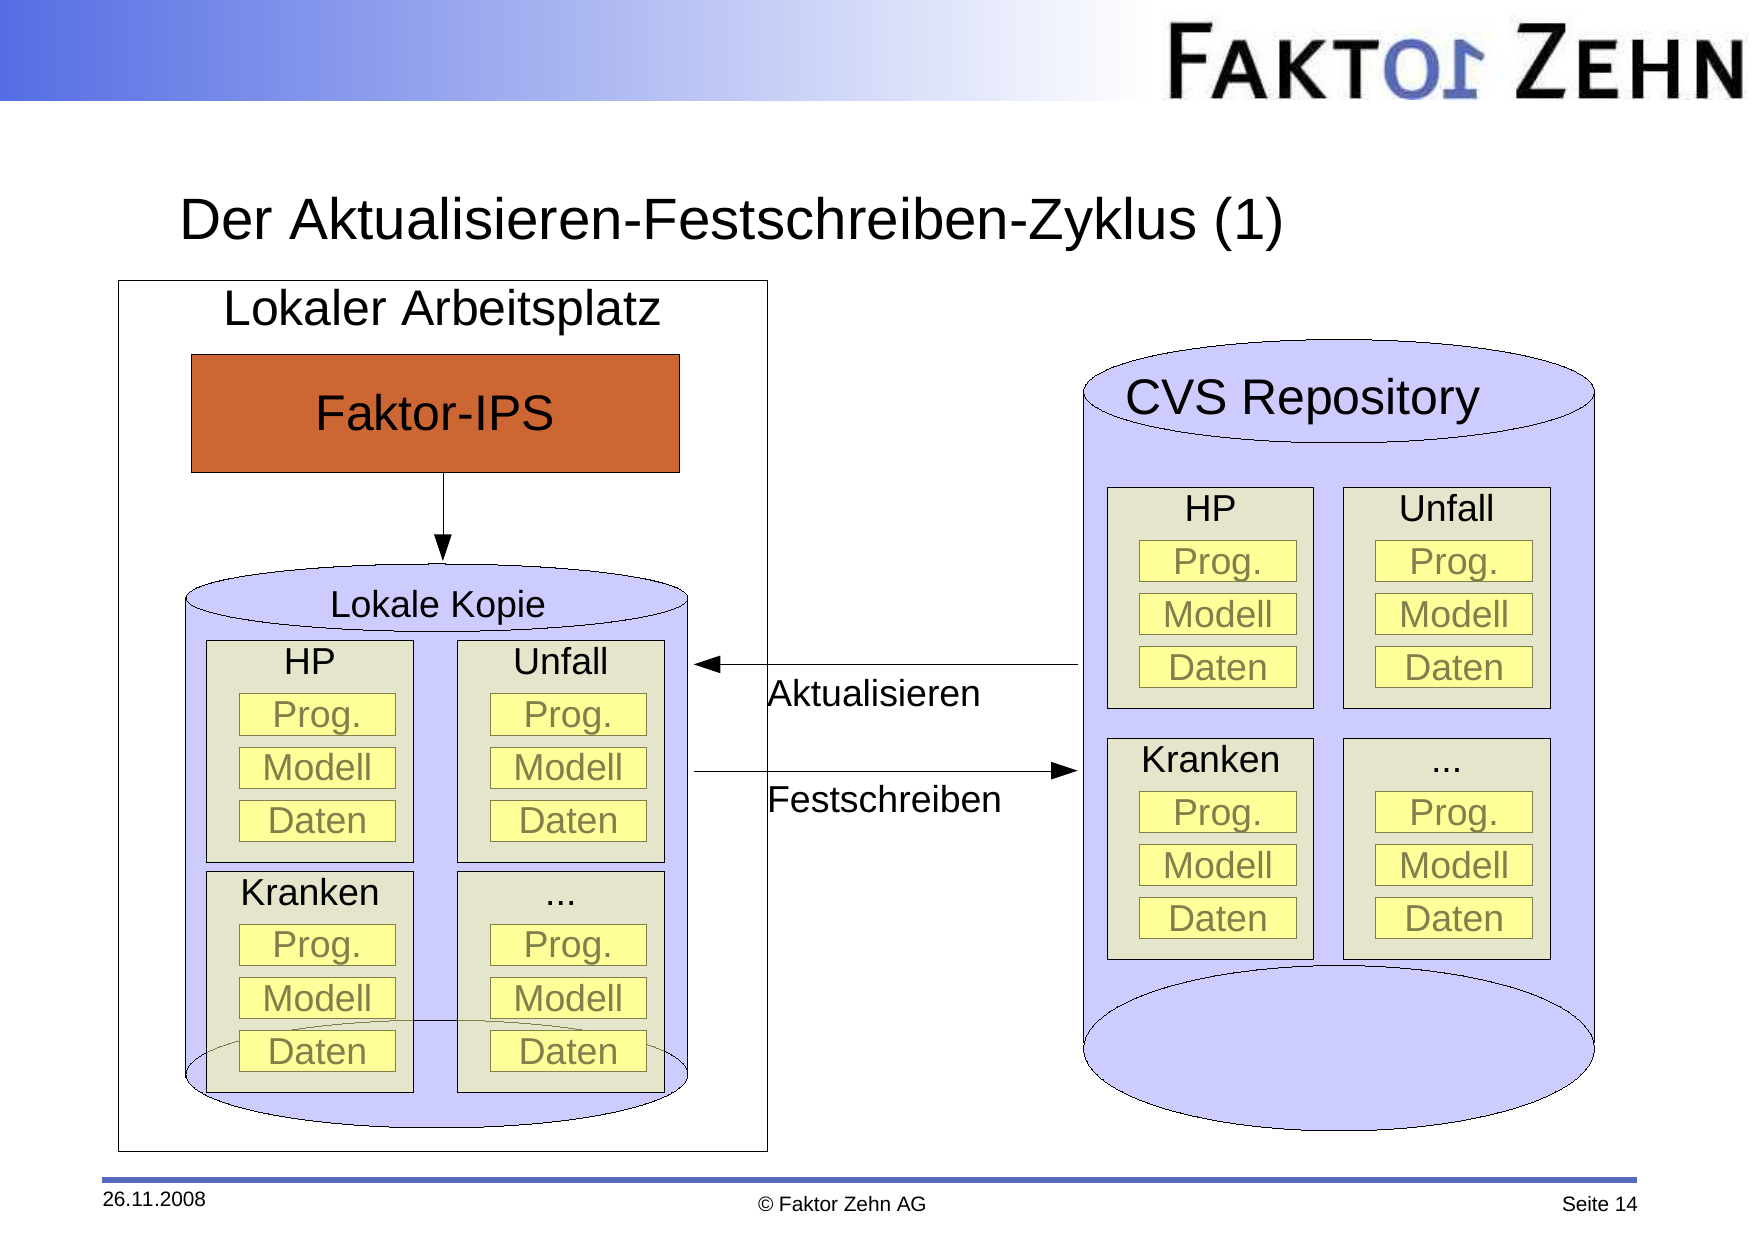

# Der Aktualisieren-Festschreiben-Zyklus (1)
Lokaler Arbeitsplatz
Faktor-IPS
CVS Repository
HP
Unfall
Prog.
Prog.
Lokale Kopie
Modell
Modell
HP
Unfall
Daten
Daten
Aktualisieren
Prog.
Prog.
Kranken
...
Modell
Modell
Festschreiben
Prog.
Prog.
Daten
Daten
Modell
Modell
Kranken
...
Daten
Daten
Prog.
Prog.
Modell
Modell
Daten
Daten